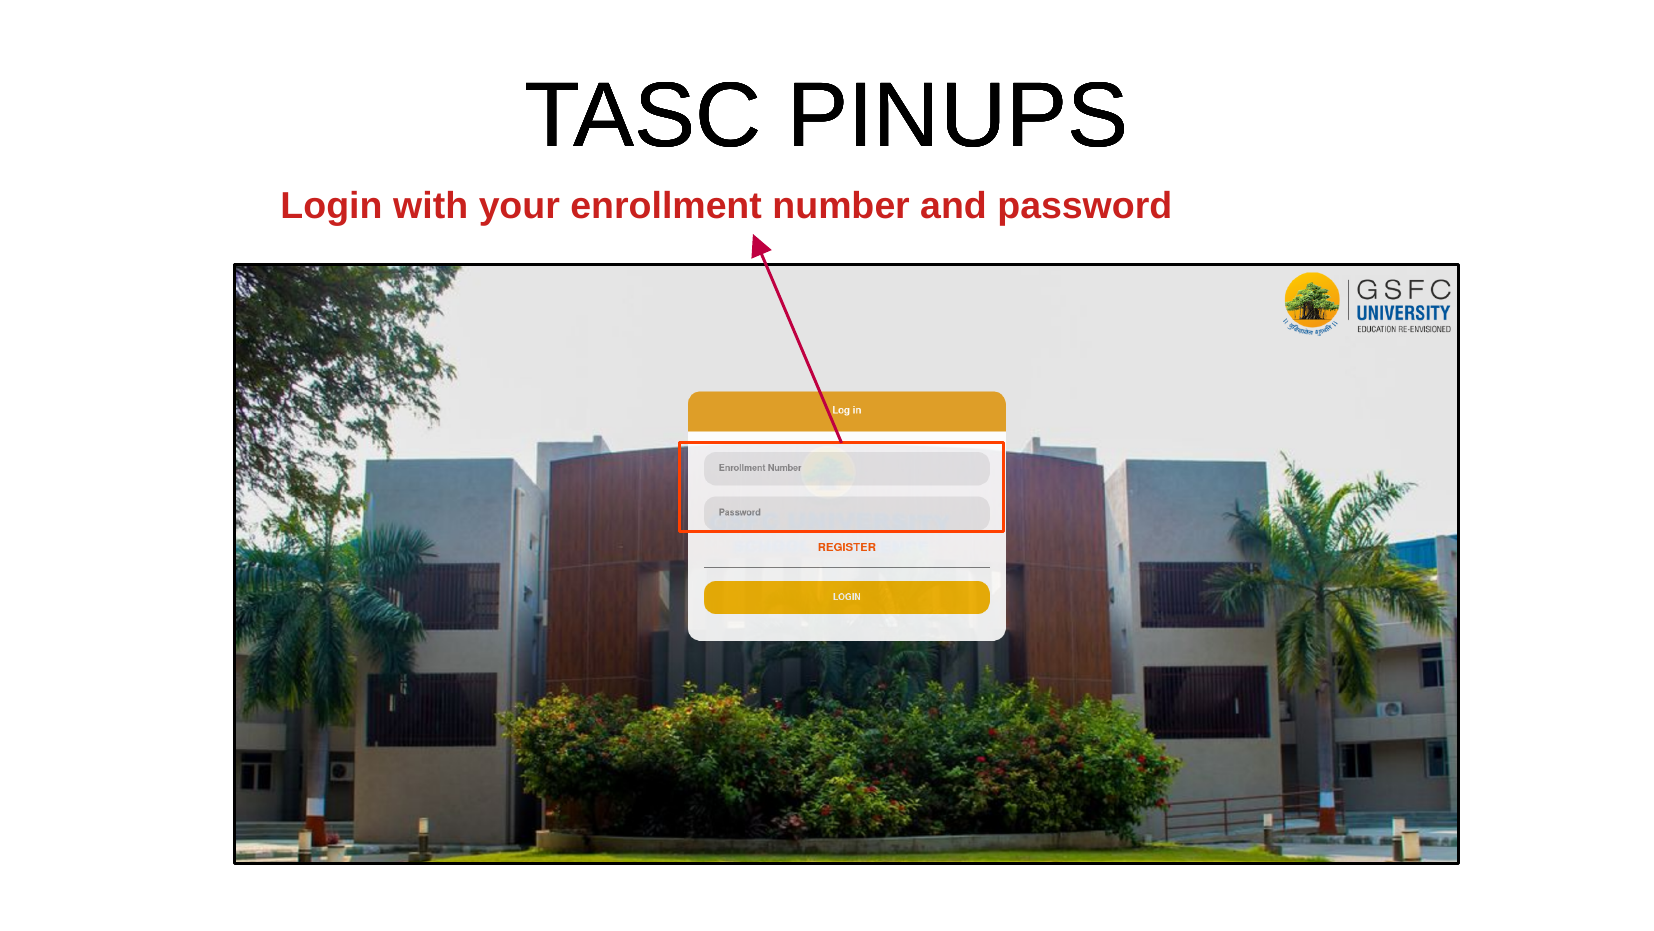

# TASC PINUPS
TASC PINUPS
TASC PINUPS
TASC PINUPS
TASC PINUPS
Login with your enrollment number and password